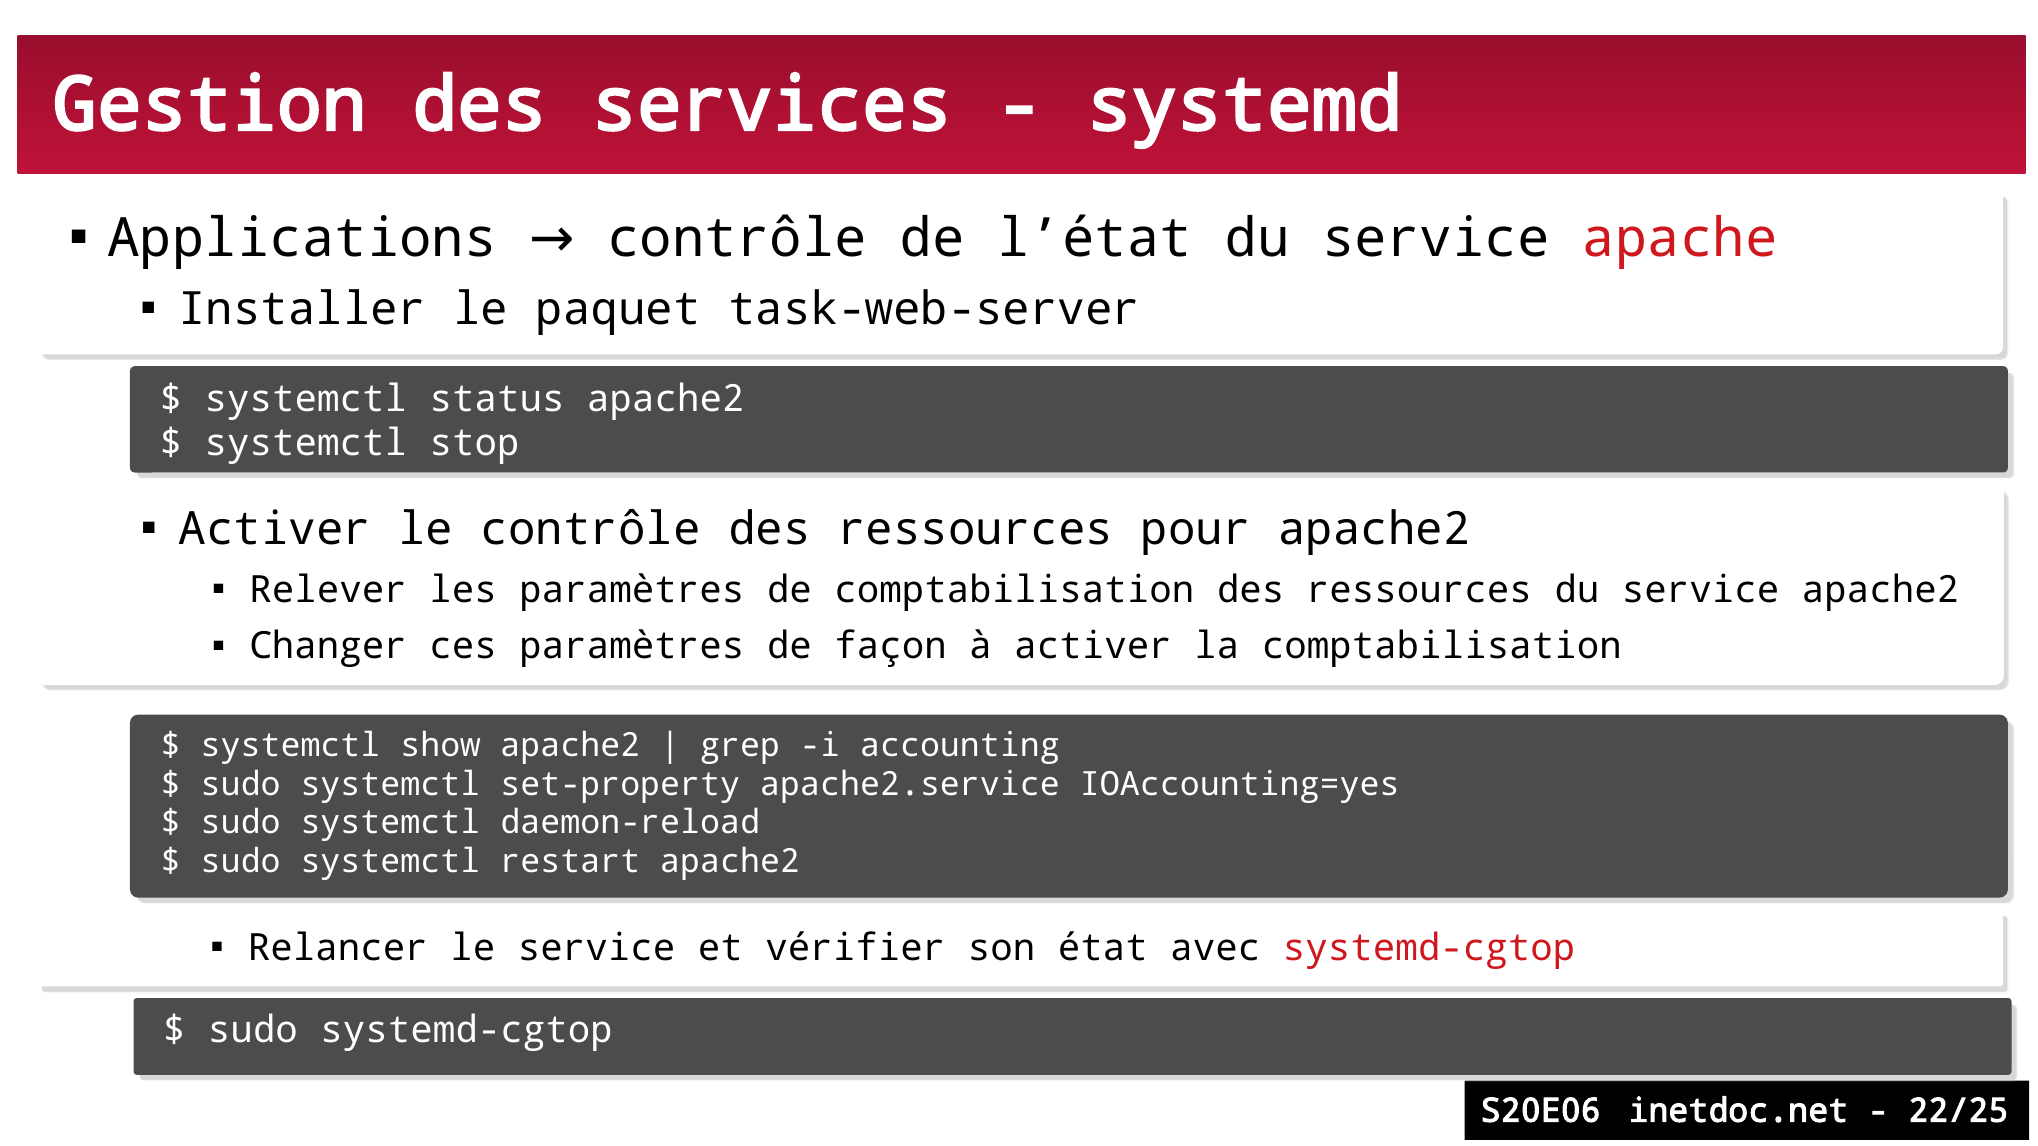

Gestion des services - systemd
Applications → contrôle de l’état du service apache
Installer le paquet task-web-server
$ systemctl status apache2
$ systemctl stop
Activer le contrôle des ressources pour apache2
Relever les paramètres de comptabilisation des ressources du service apache2
Changer ces paramètres de façon à activer la comptabilisation
$ systemctl show apache2 | grep -i accounting
$ sudo systemctl set-property apache2.service IOAccounting=yes
$ sudo systemctl daemon-reload
$ sudo systemctl restart apache2
Relancer le service et vérifier son état avec systemd-cgtop
$ sudo systemd-cgtop
S20E06	inetdoc.net - /25